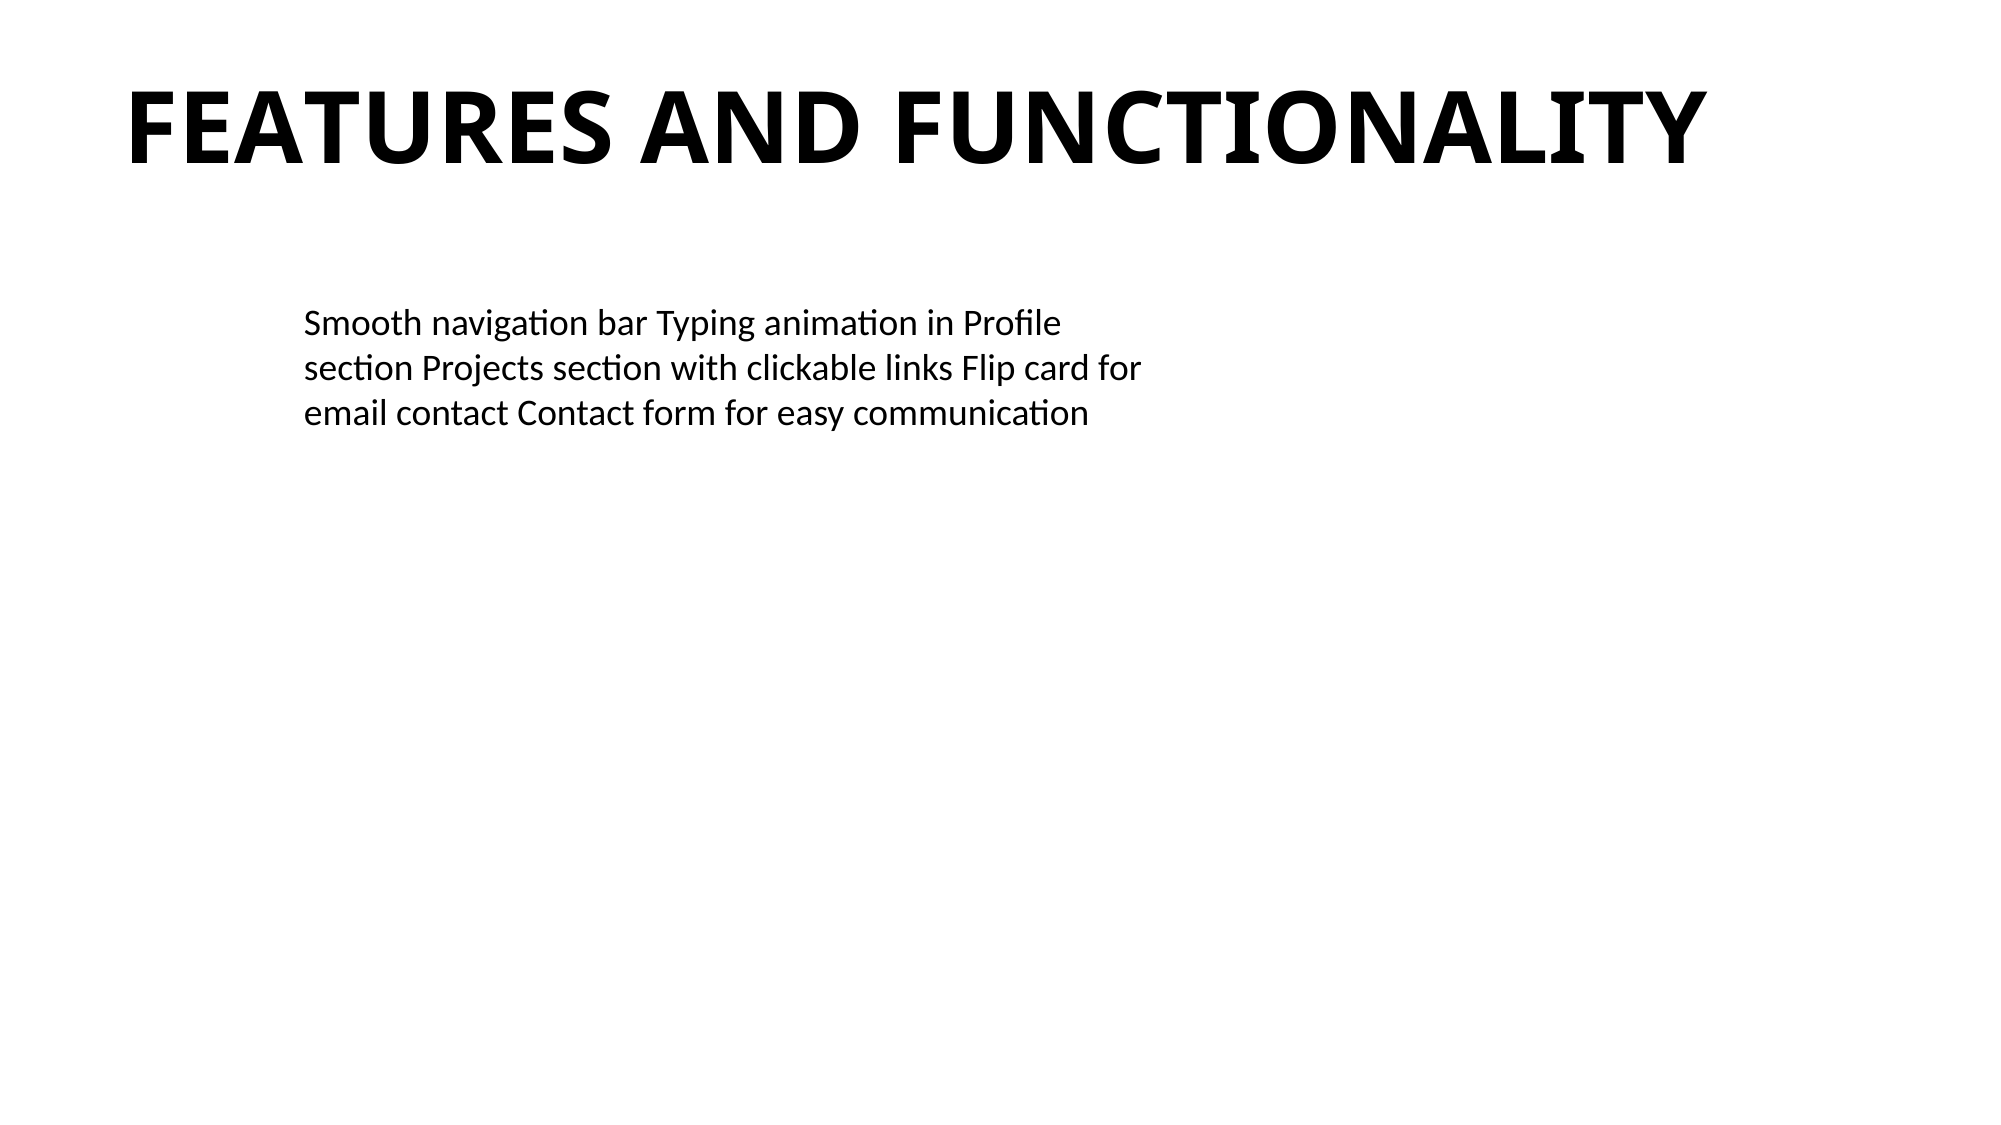

# FEATURES AND FUNCTIONALITY
Smooth navigation bar Typing animation in Profile section Projects section with clickable links Flip card for email contact Contact form for easy communication